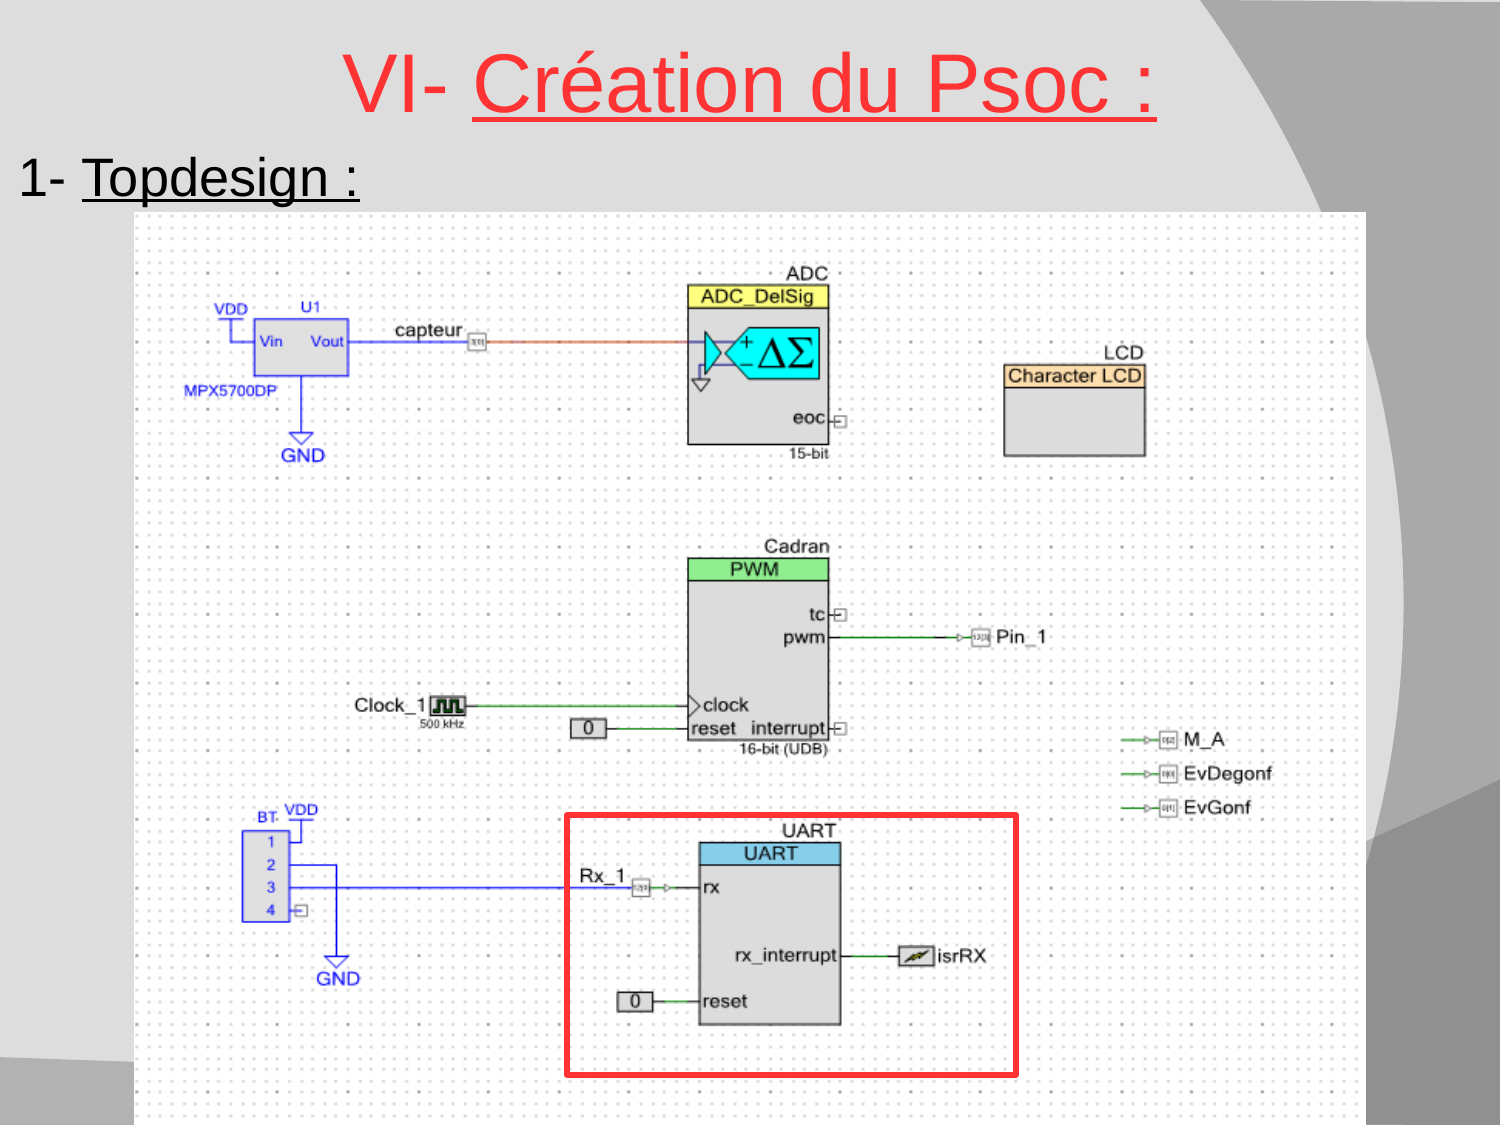

VI- Création du Psoc :
1- Topdesign :